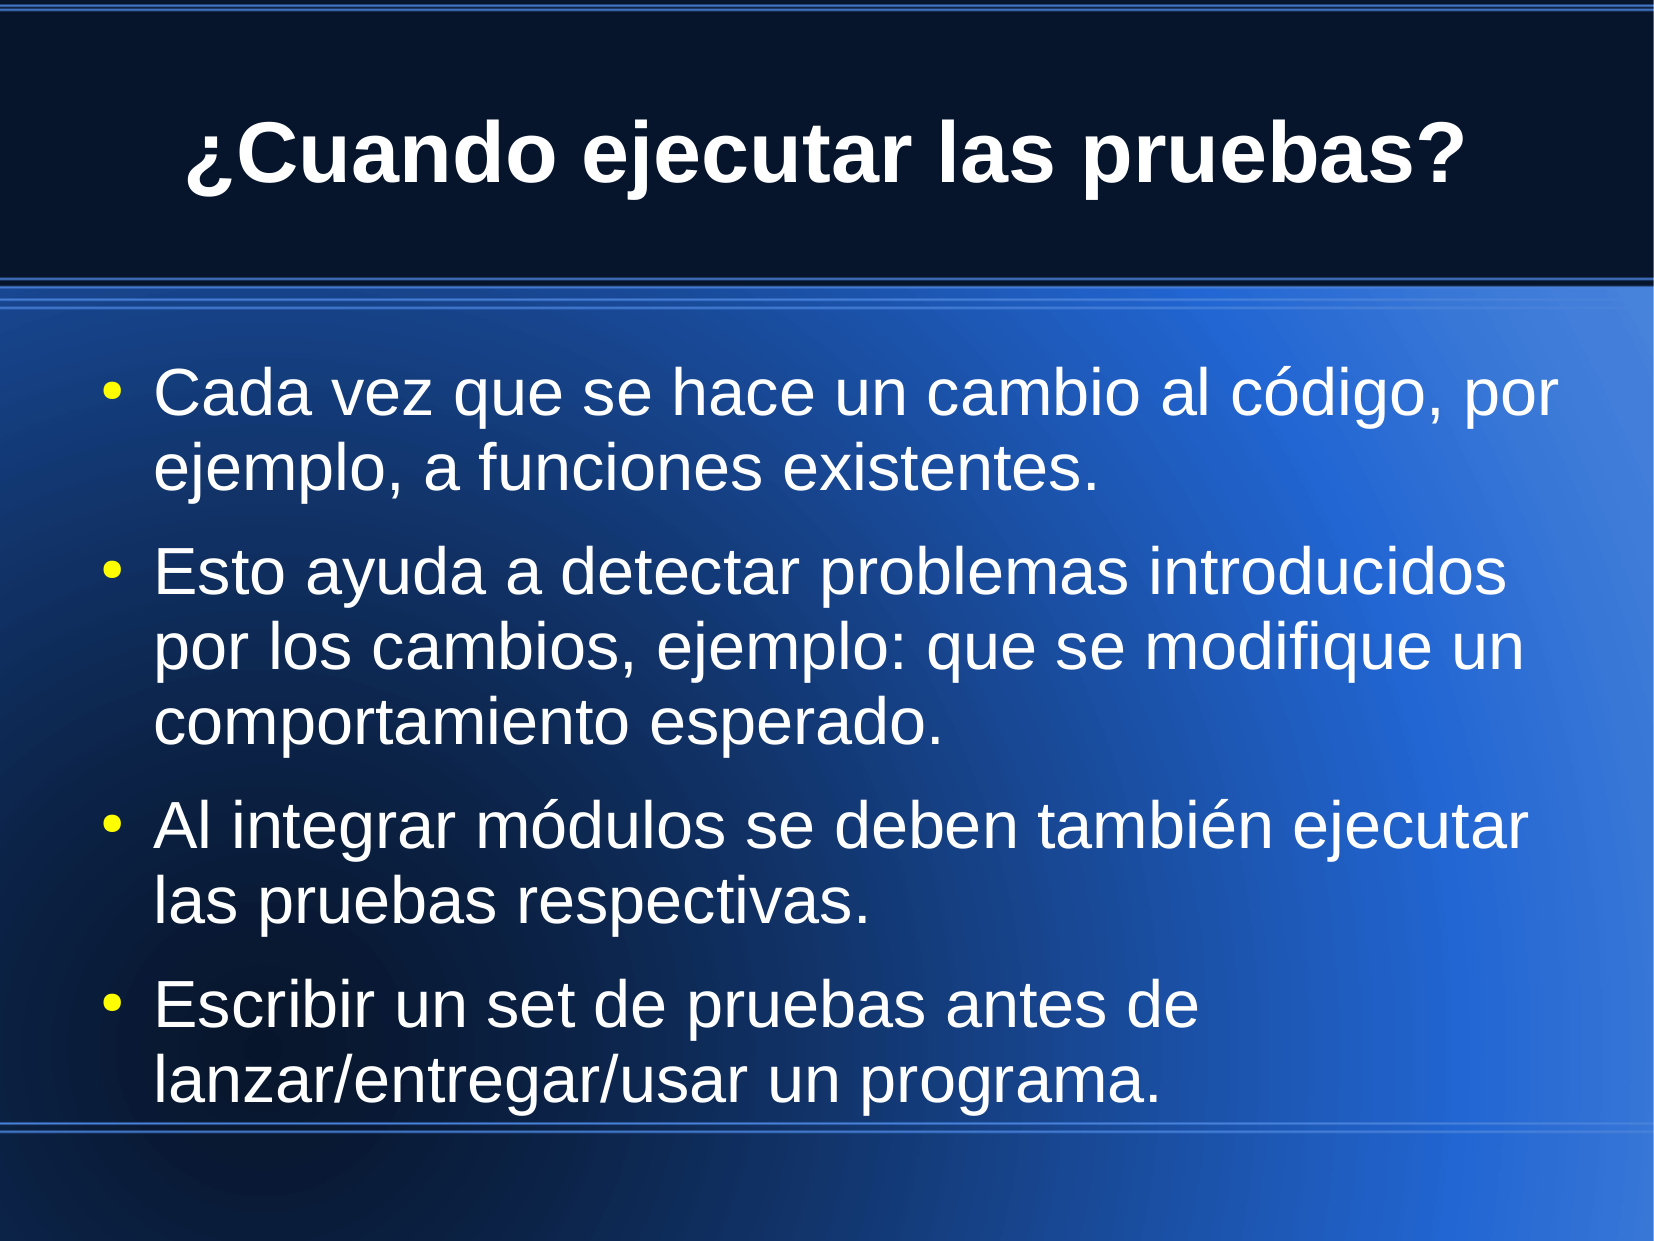

# ¿Cuando ejecutar las pruebas?
Cada vez que se hace un cambio al código, por ejemplo, a funciones existentes.
Esto ayuda a detectar problemas introducidos por los cambios, ejemplo: que se modifique un comportamiento esperado.
Al integrar módulos se deben también ejecutar las pruebas respectivas.
Escribir un set de pruebas antes de lanzar/entregar/usar un programa.